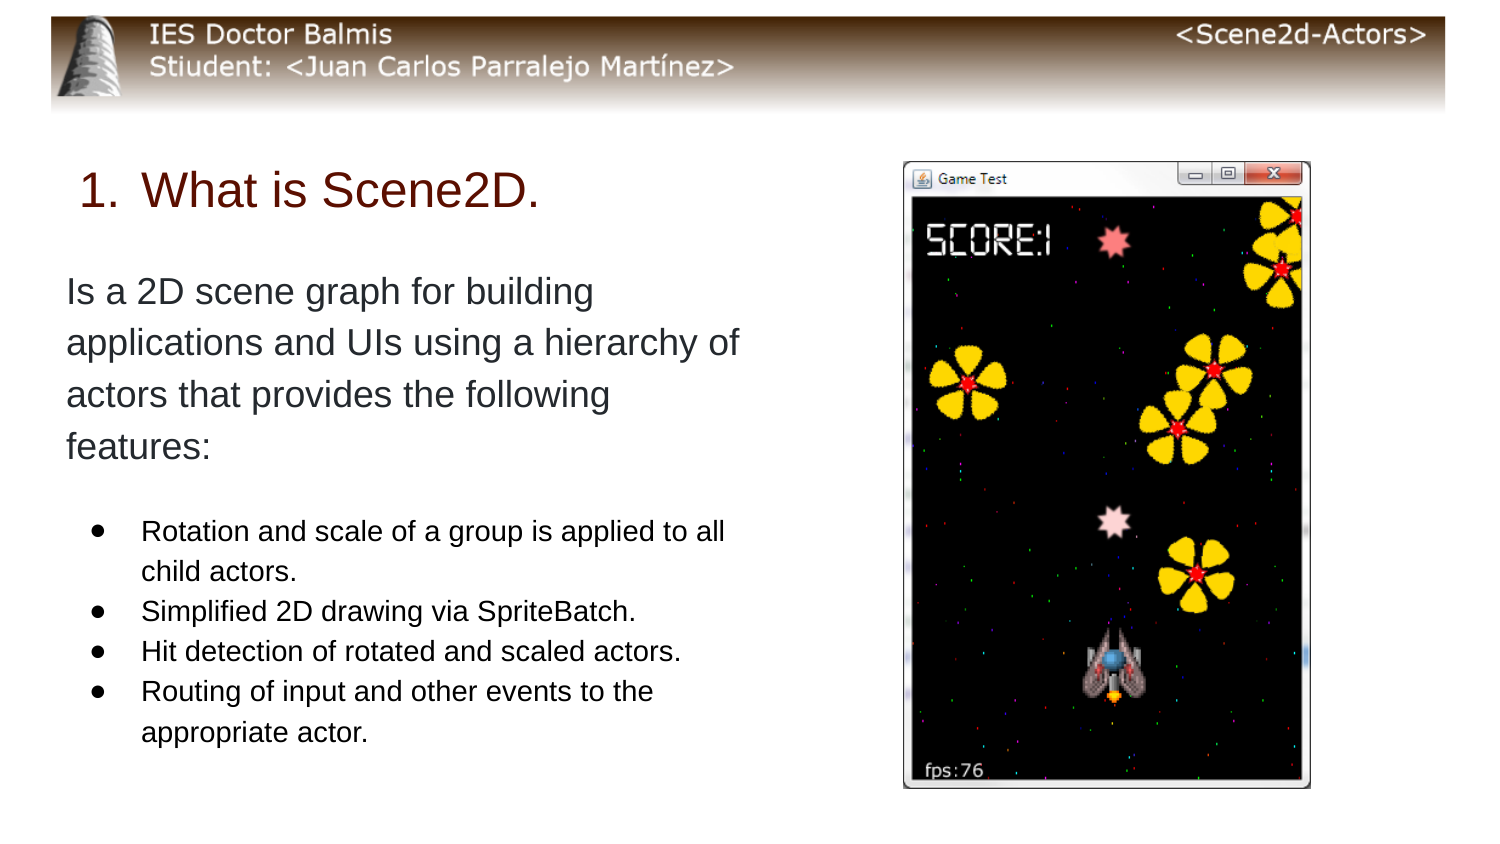

# What is Scene2D.
Is a 2D scene graph for building applications and UIs using a hierarchy of actors that provides the following features:
Rotation and scale of a group is applied to all child actors.
Simplified 2D drawing via SpriteBatch.
Hit detection of rotated and scaled actors.
Routing of input and other events to the appropriate actor.